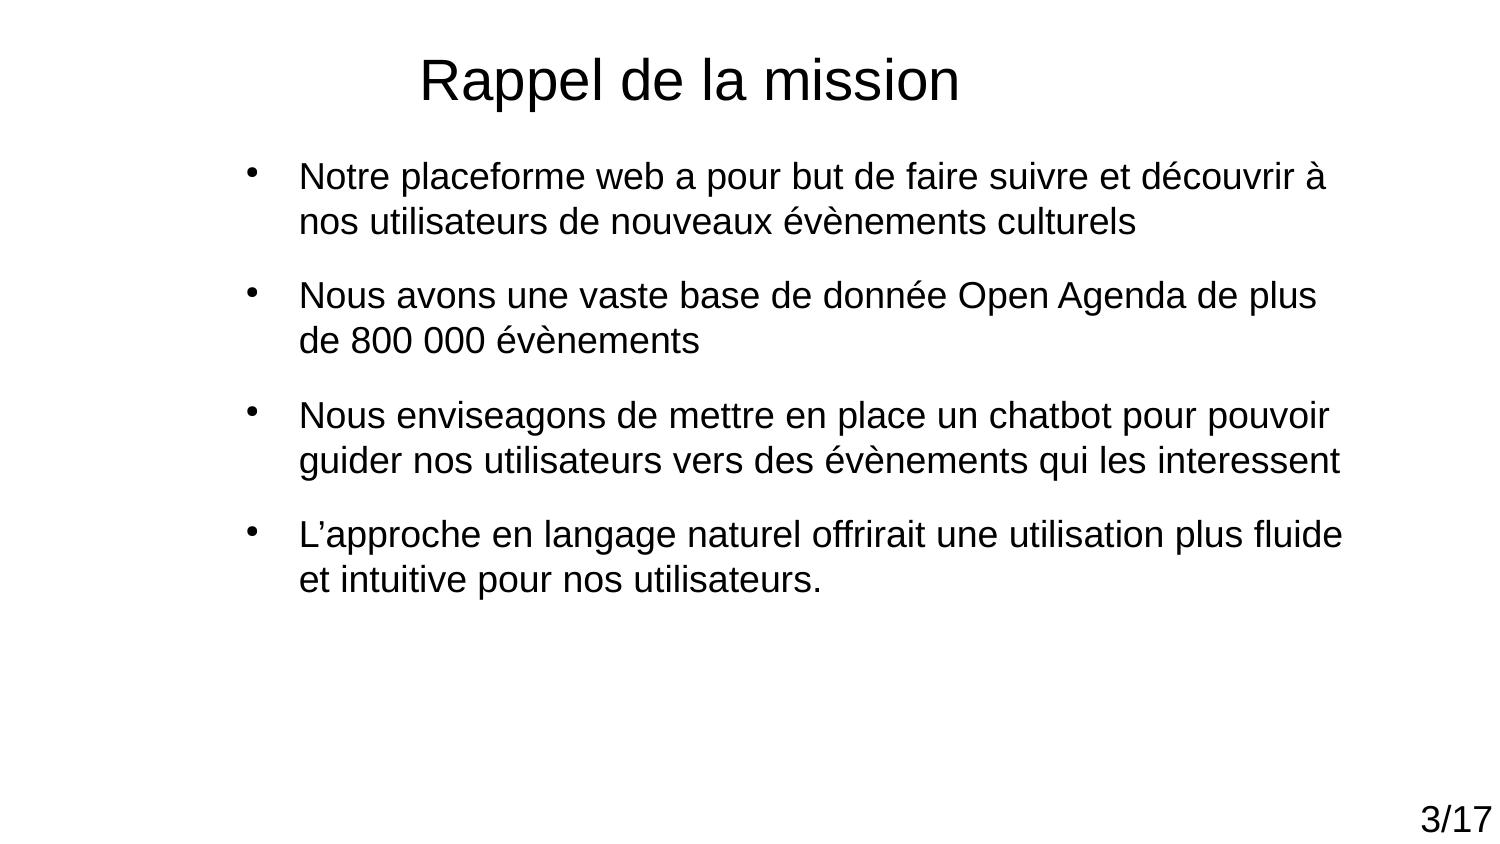

# Rappel de la mission
Notre placeforme web a pour but de faire suivre et découvrir à nos utilisateurs de nouveaux évènements culturels
Nous avons une vaste base de donnée Open Agenda de plus de 800 000 évènements
Nous enviseagons de mettre en place un chatbot pour pouvoir guider nos utilisateurs vers des évènements qui les interessent
L’approche en langage naturel offrirait une utilisation plus fluide et intuitive pour nos utilisateurs.
3/17